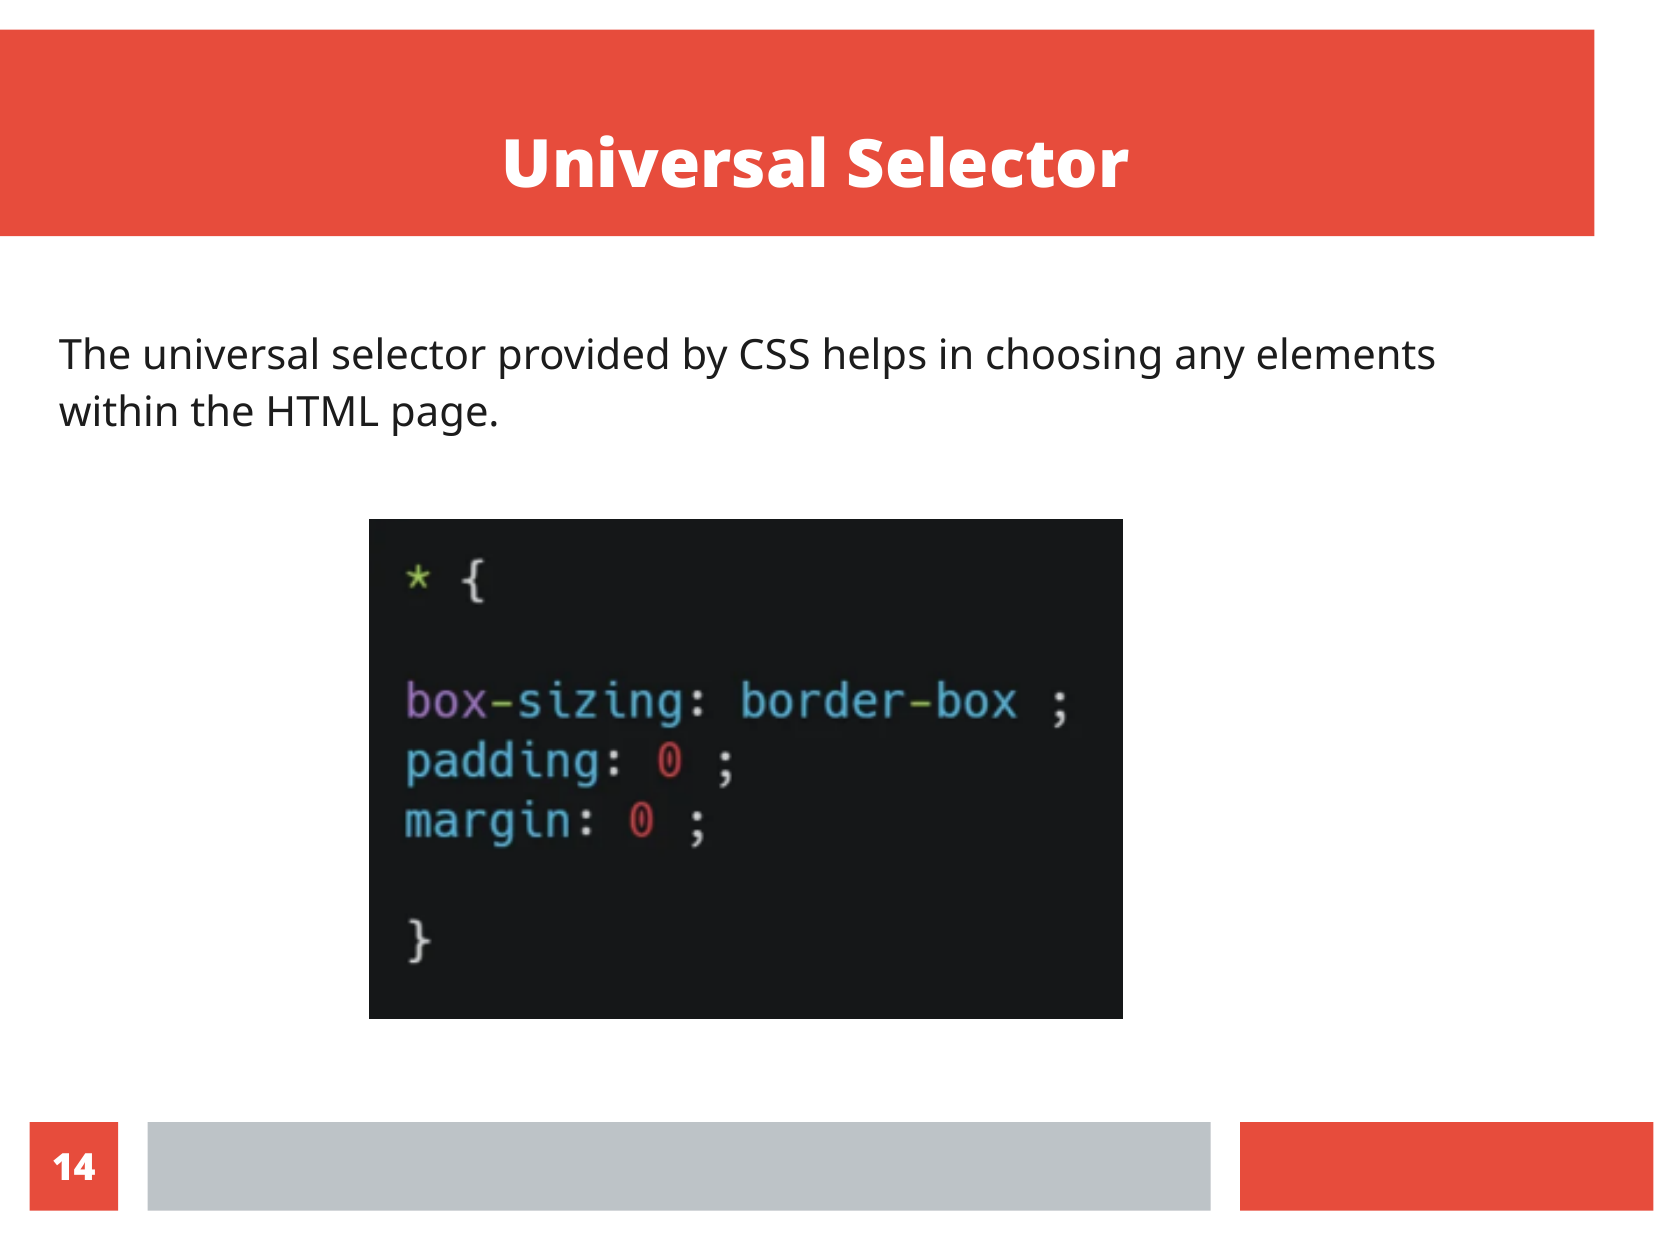

# Universal Selector
The universal selector provided by CSS helps in choosing any elements within the HTML page.
14